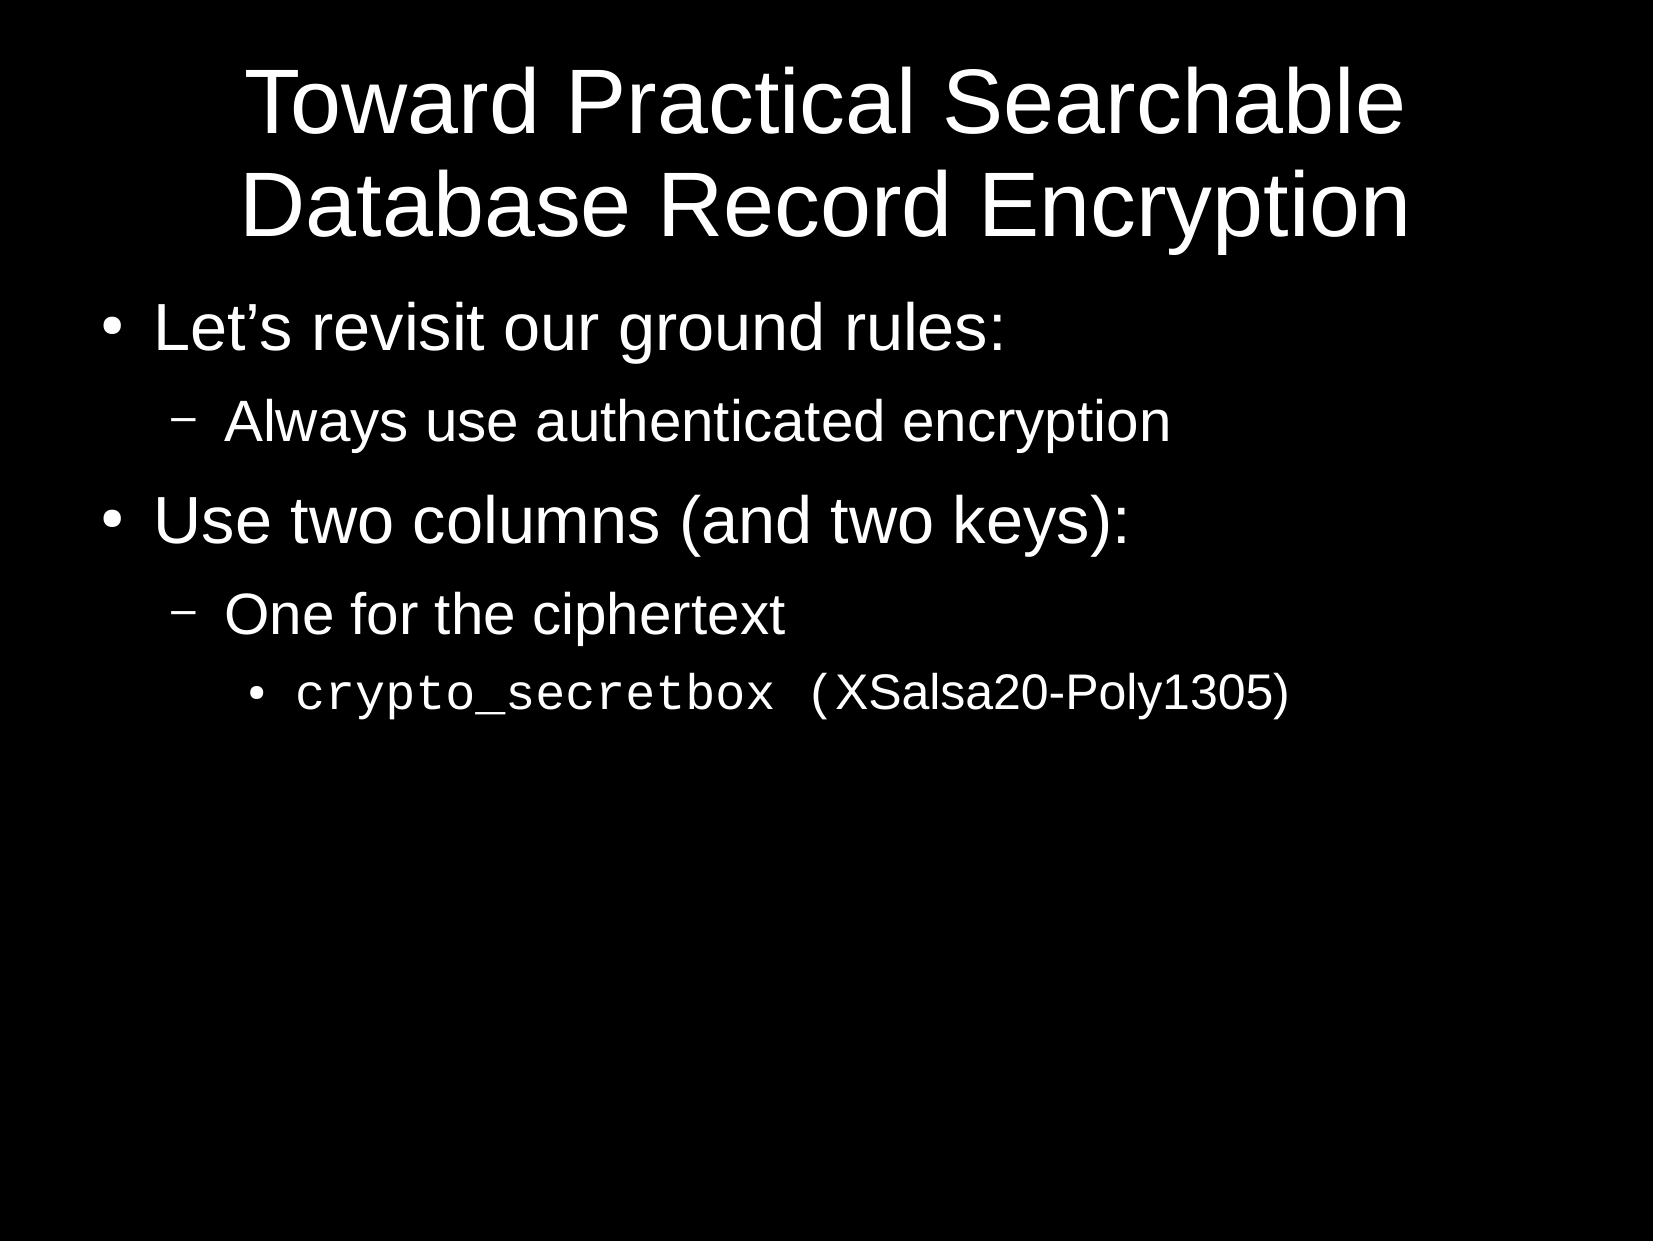

# Toward Practical Searchable Database Record Encryption
Let’s revisit our ground rules:
Always use authenticated encryption
Use two columns (and two keys):
One for the ciphertext
crypto_secretbox (XSalsa20-Poly1305)